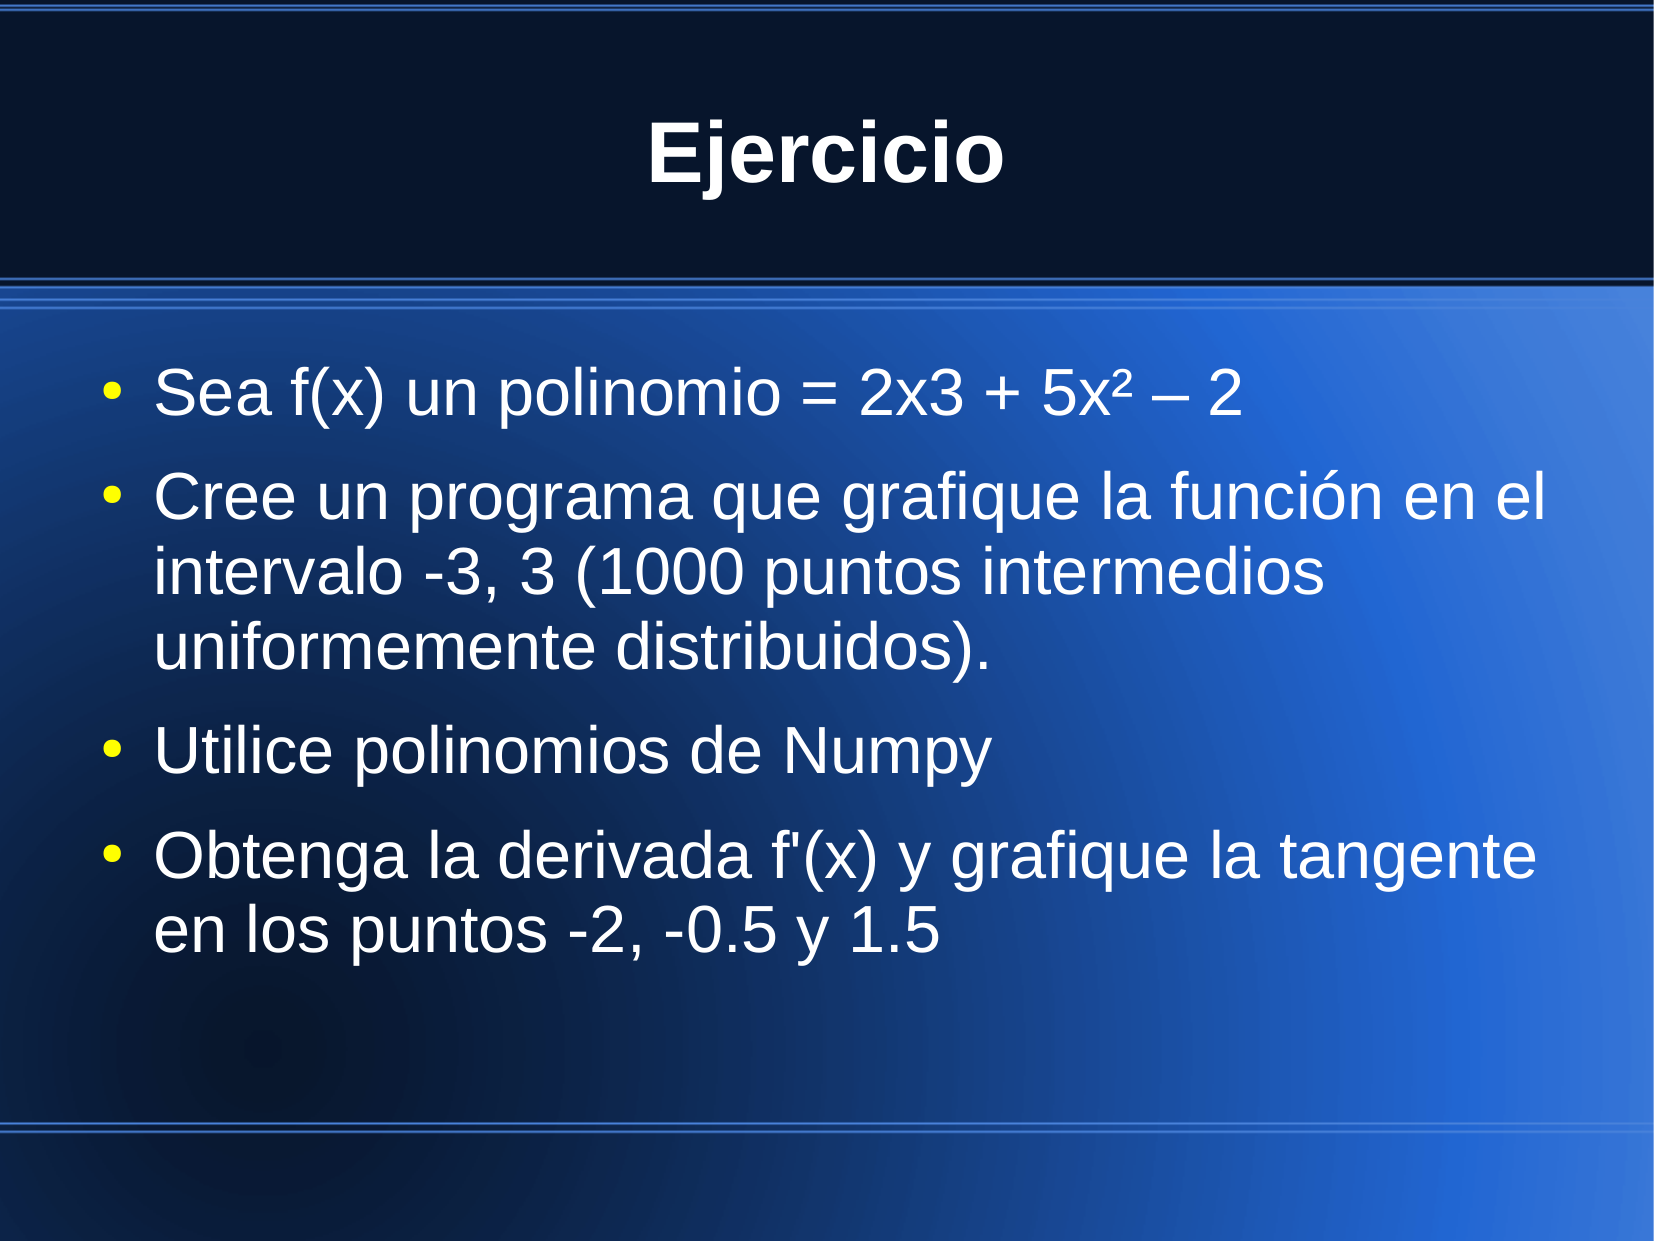

# Ejercicio
Sea f(x) un polinomio = 2x3 + 5x² – 2
Cree un programa que grafique la función en el intervalo -3, 3 (1000 puntos intermedios uniformemente distribuidos).
Utilice polinomios de Numpy
Obtenga la derivada f'(x) y grafique la tangente en los puntos -2, -0.5 y 1.5